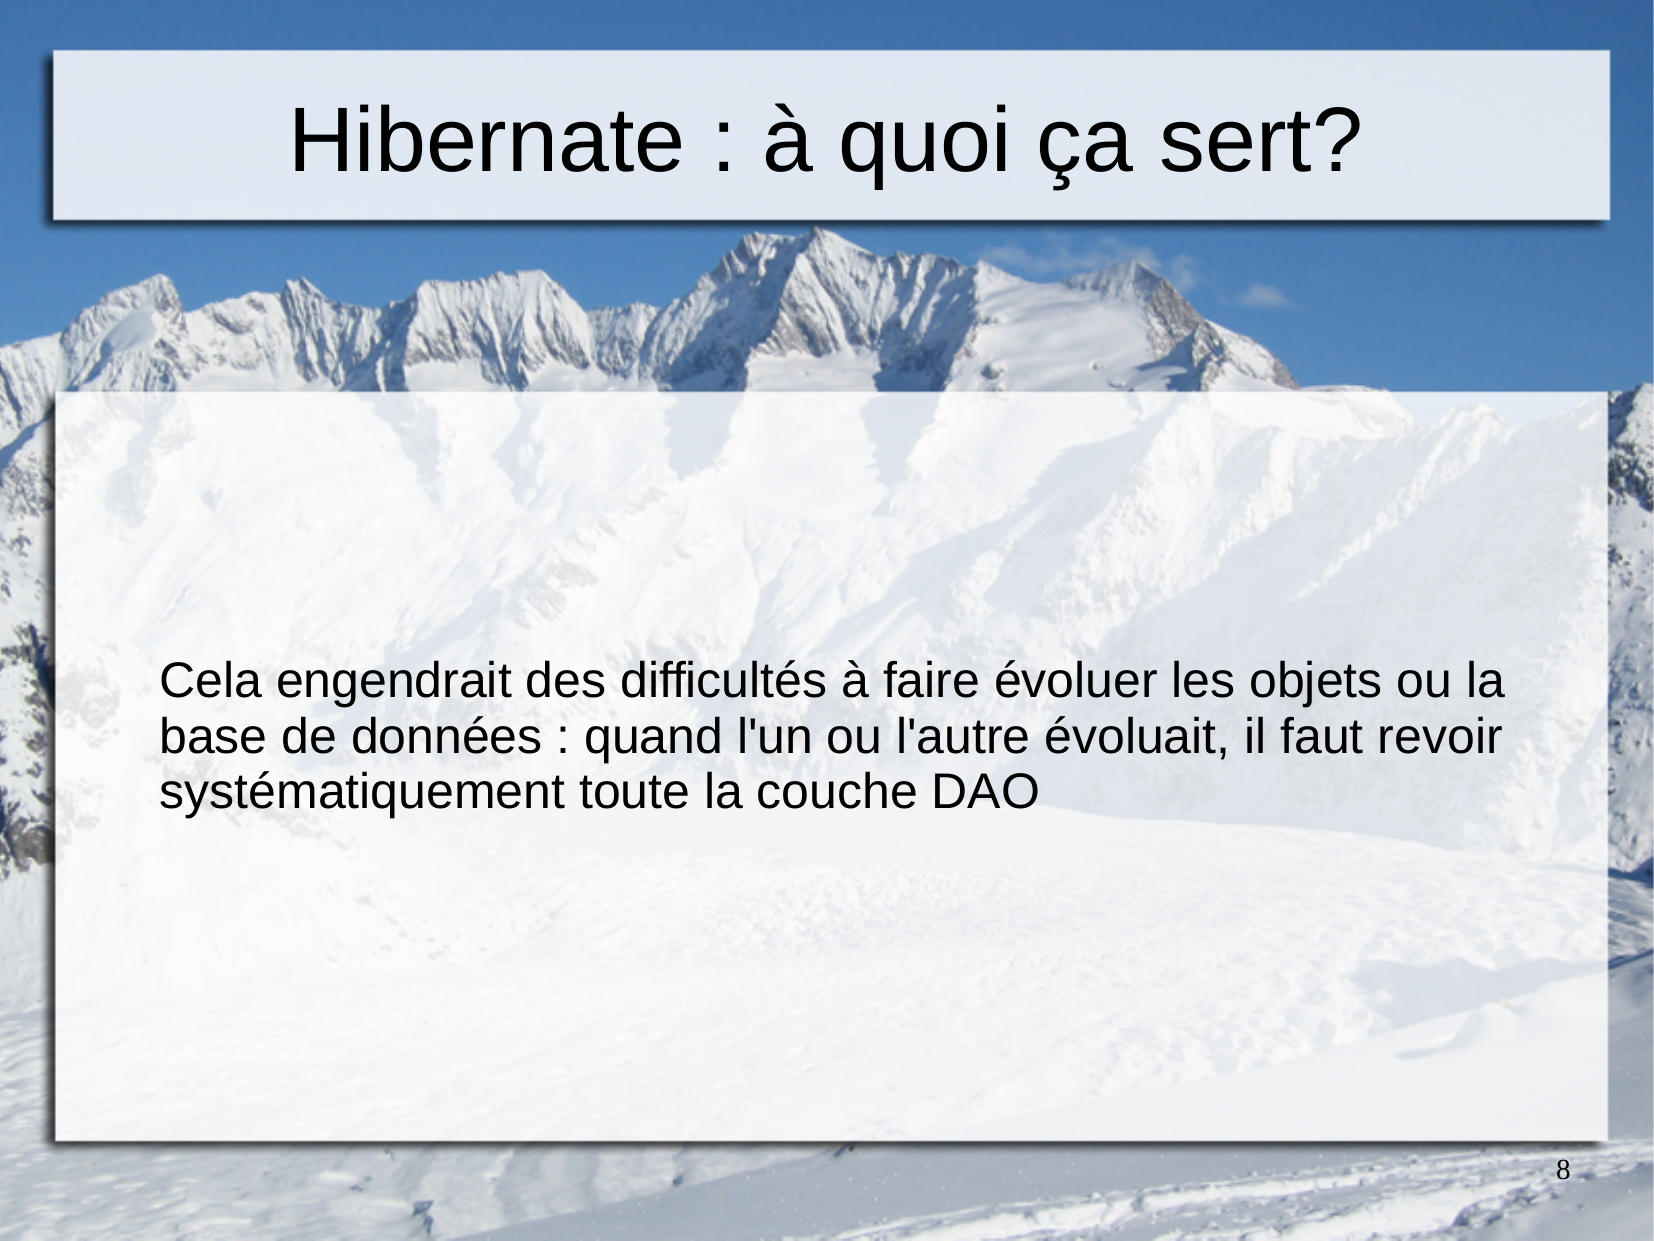

# Hibernate : à quoi ça sert?
Cela engendrait des difficultés à faire évoluer les objets ou la base de données : quand l'un ou l'autre évoluait, il faut revoir systématiquement toute la couche DAO
8